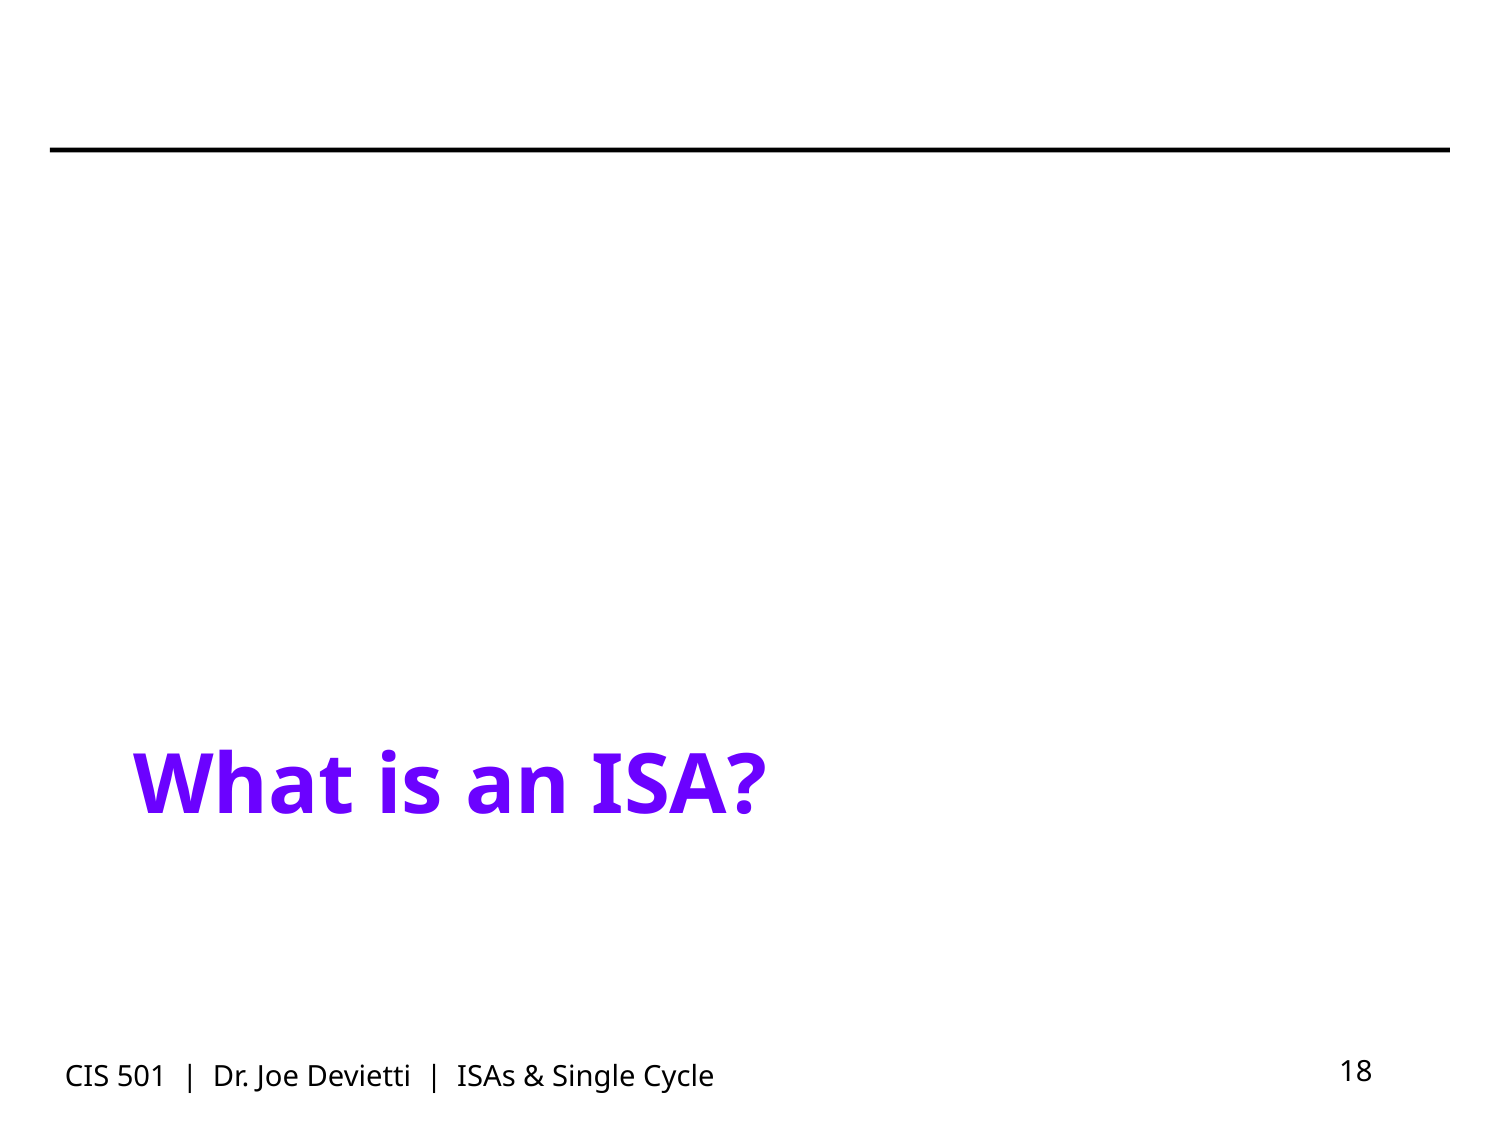

What is an ISA?
CIS 501 | Dr. Joe Devietti | ISAs & Single Cycle